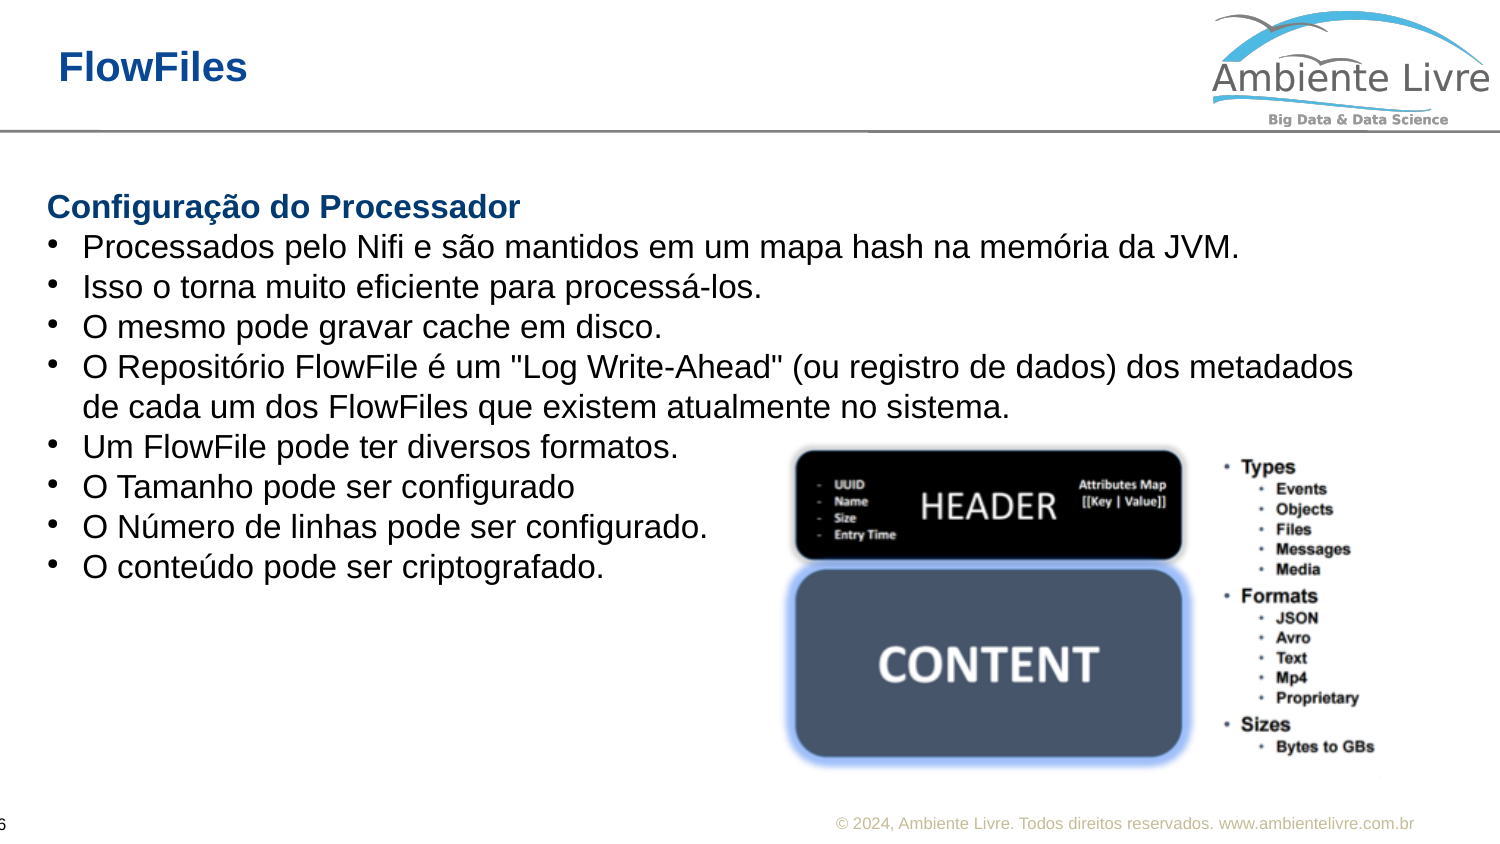

# FlowFiles
Configuração do Processador
Processados ​​pelo Nifi e são mantidos em um mapa hash na memória da JVM.
Isso o torna muito eficiente para processá-los.
O mesmo pode gravar cache em disco.
O Repositório FlowFile é um "Log Write-Ahead" (ou registro de dados) dos metadados de cada um dos FlowFiles que existem atualmente no sistema.
Um FlowFile pode ter diversos formatos.
O Tamanho pode ser configurado
O Número de linhas pode ser configurado.
O conteúdo pode ser criptografado.